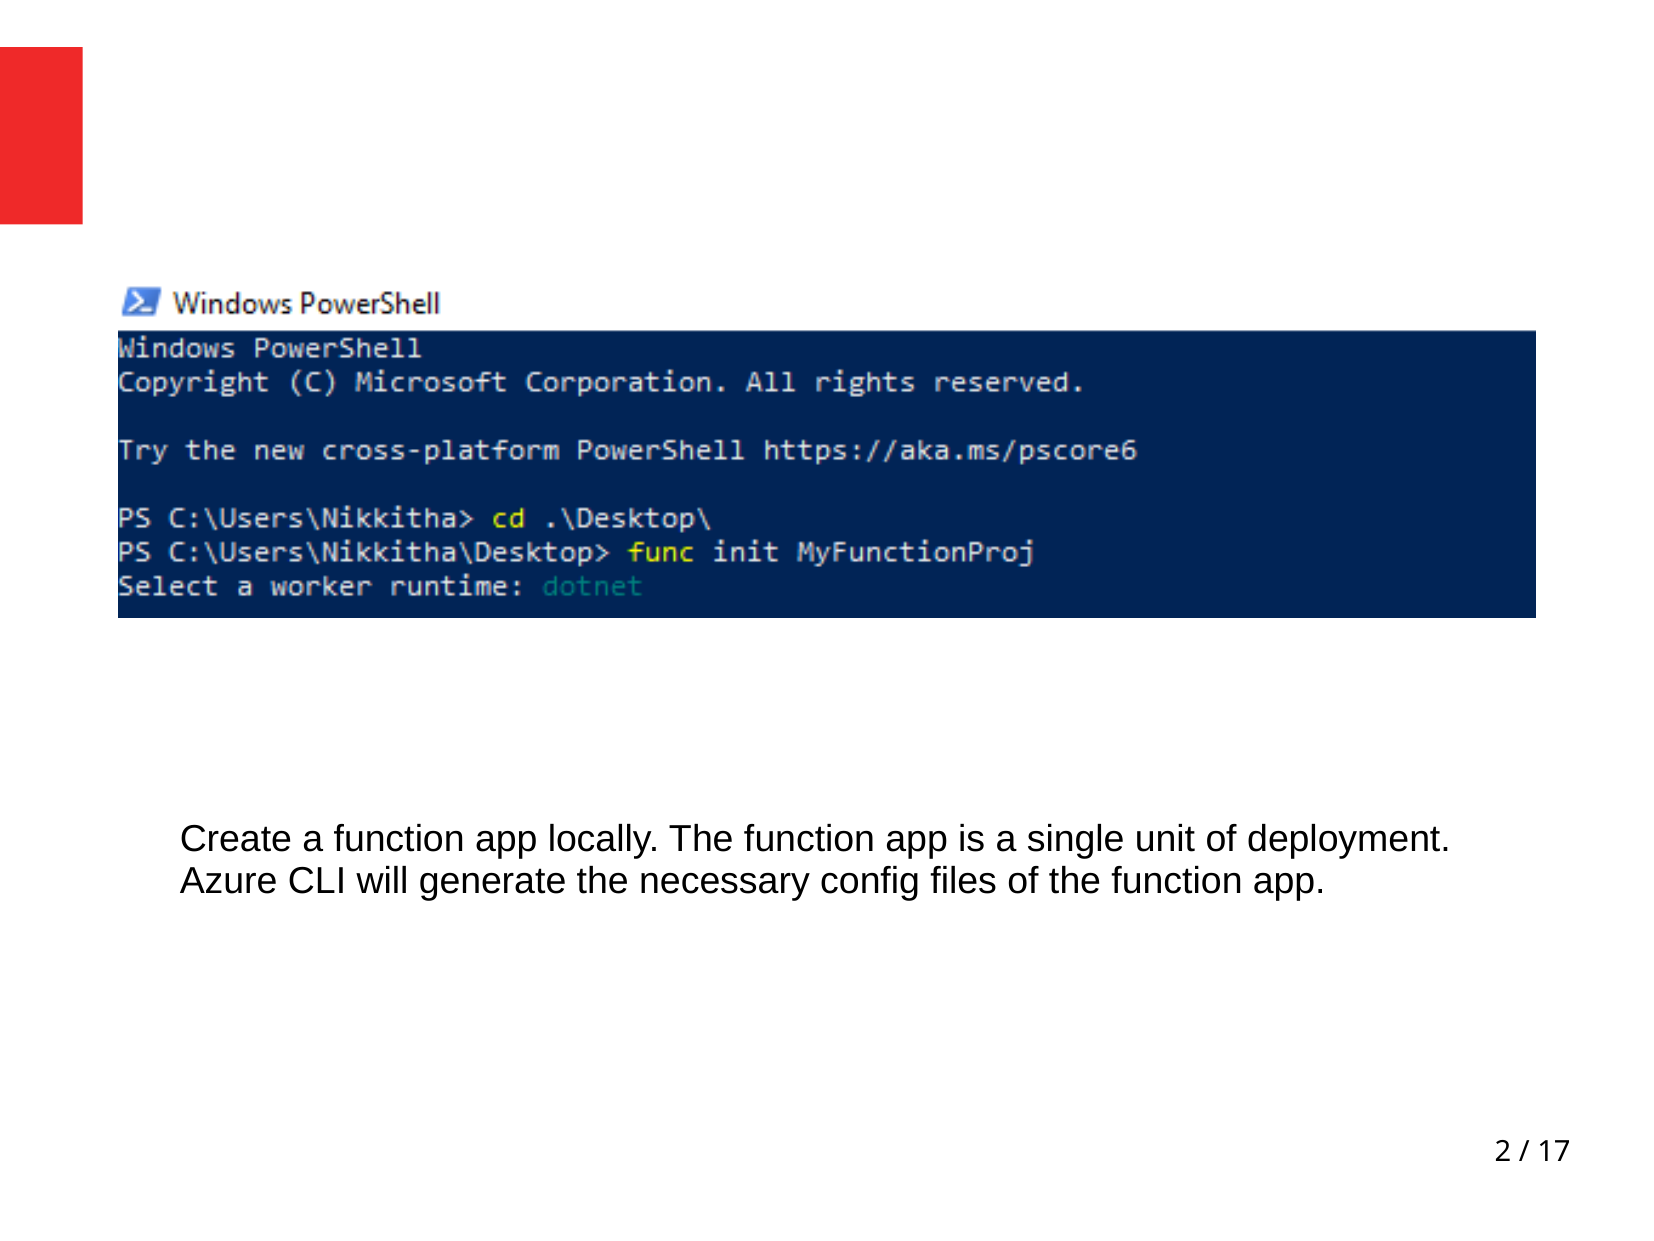

#
Create a function app locally. The function app is a single unit of deployment. Azure CLI will generate the necessary config files of the function app.
2